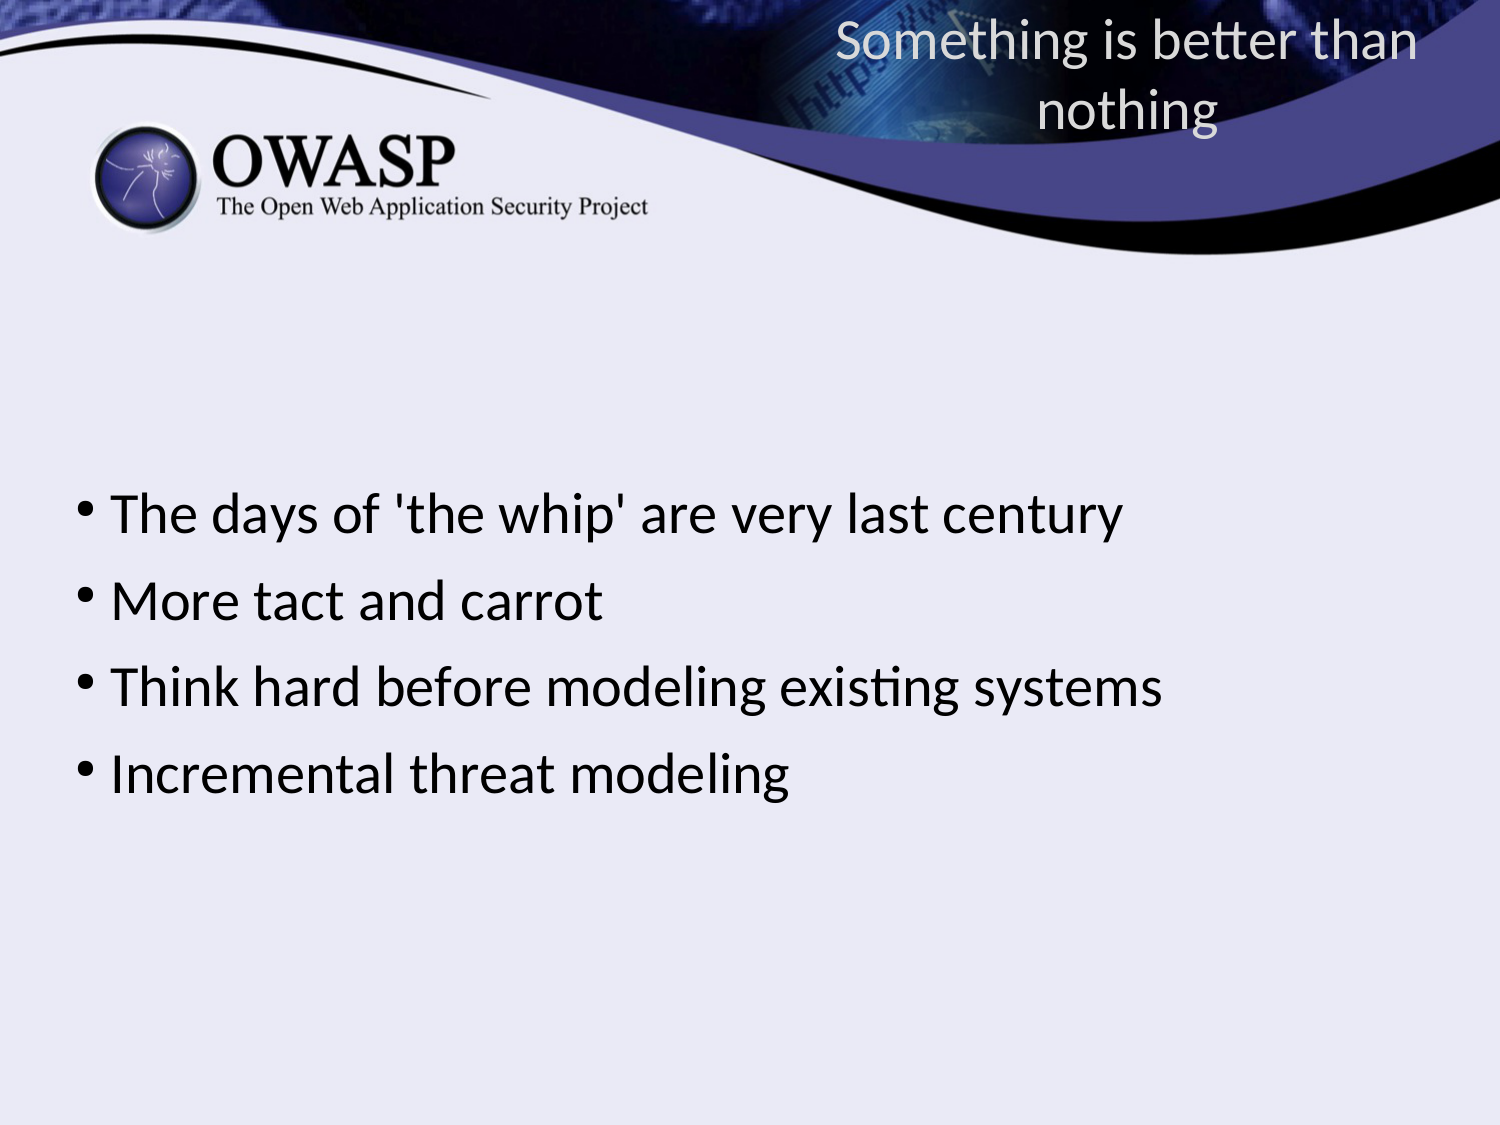

Something is better than nothing
#
The days of 'the whip' are very last century
More tact and carrot
Think hard before modeling existing systems
Incremental threat modeling